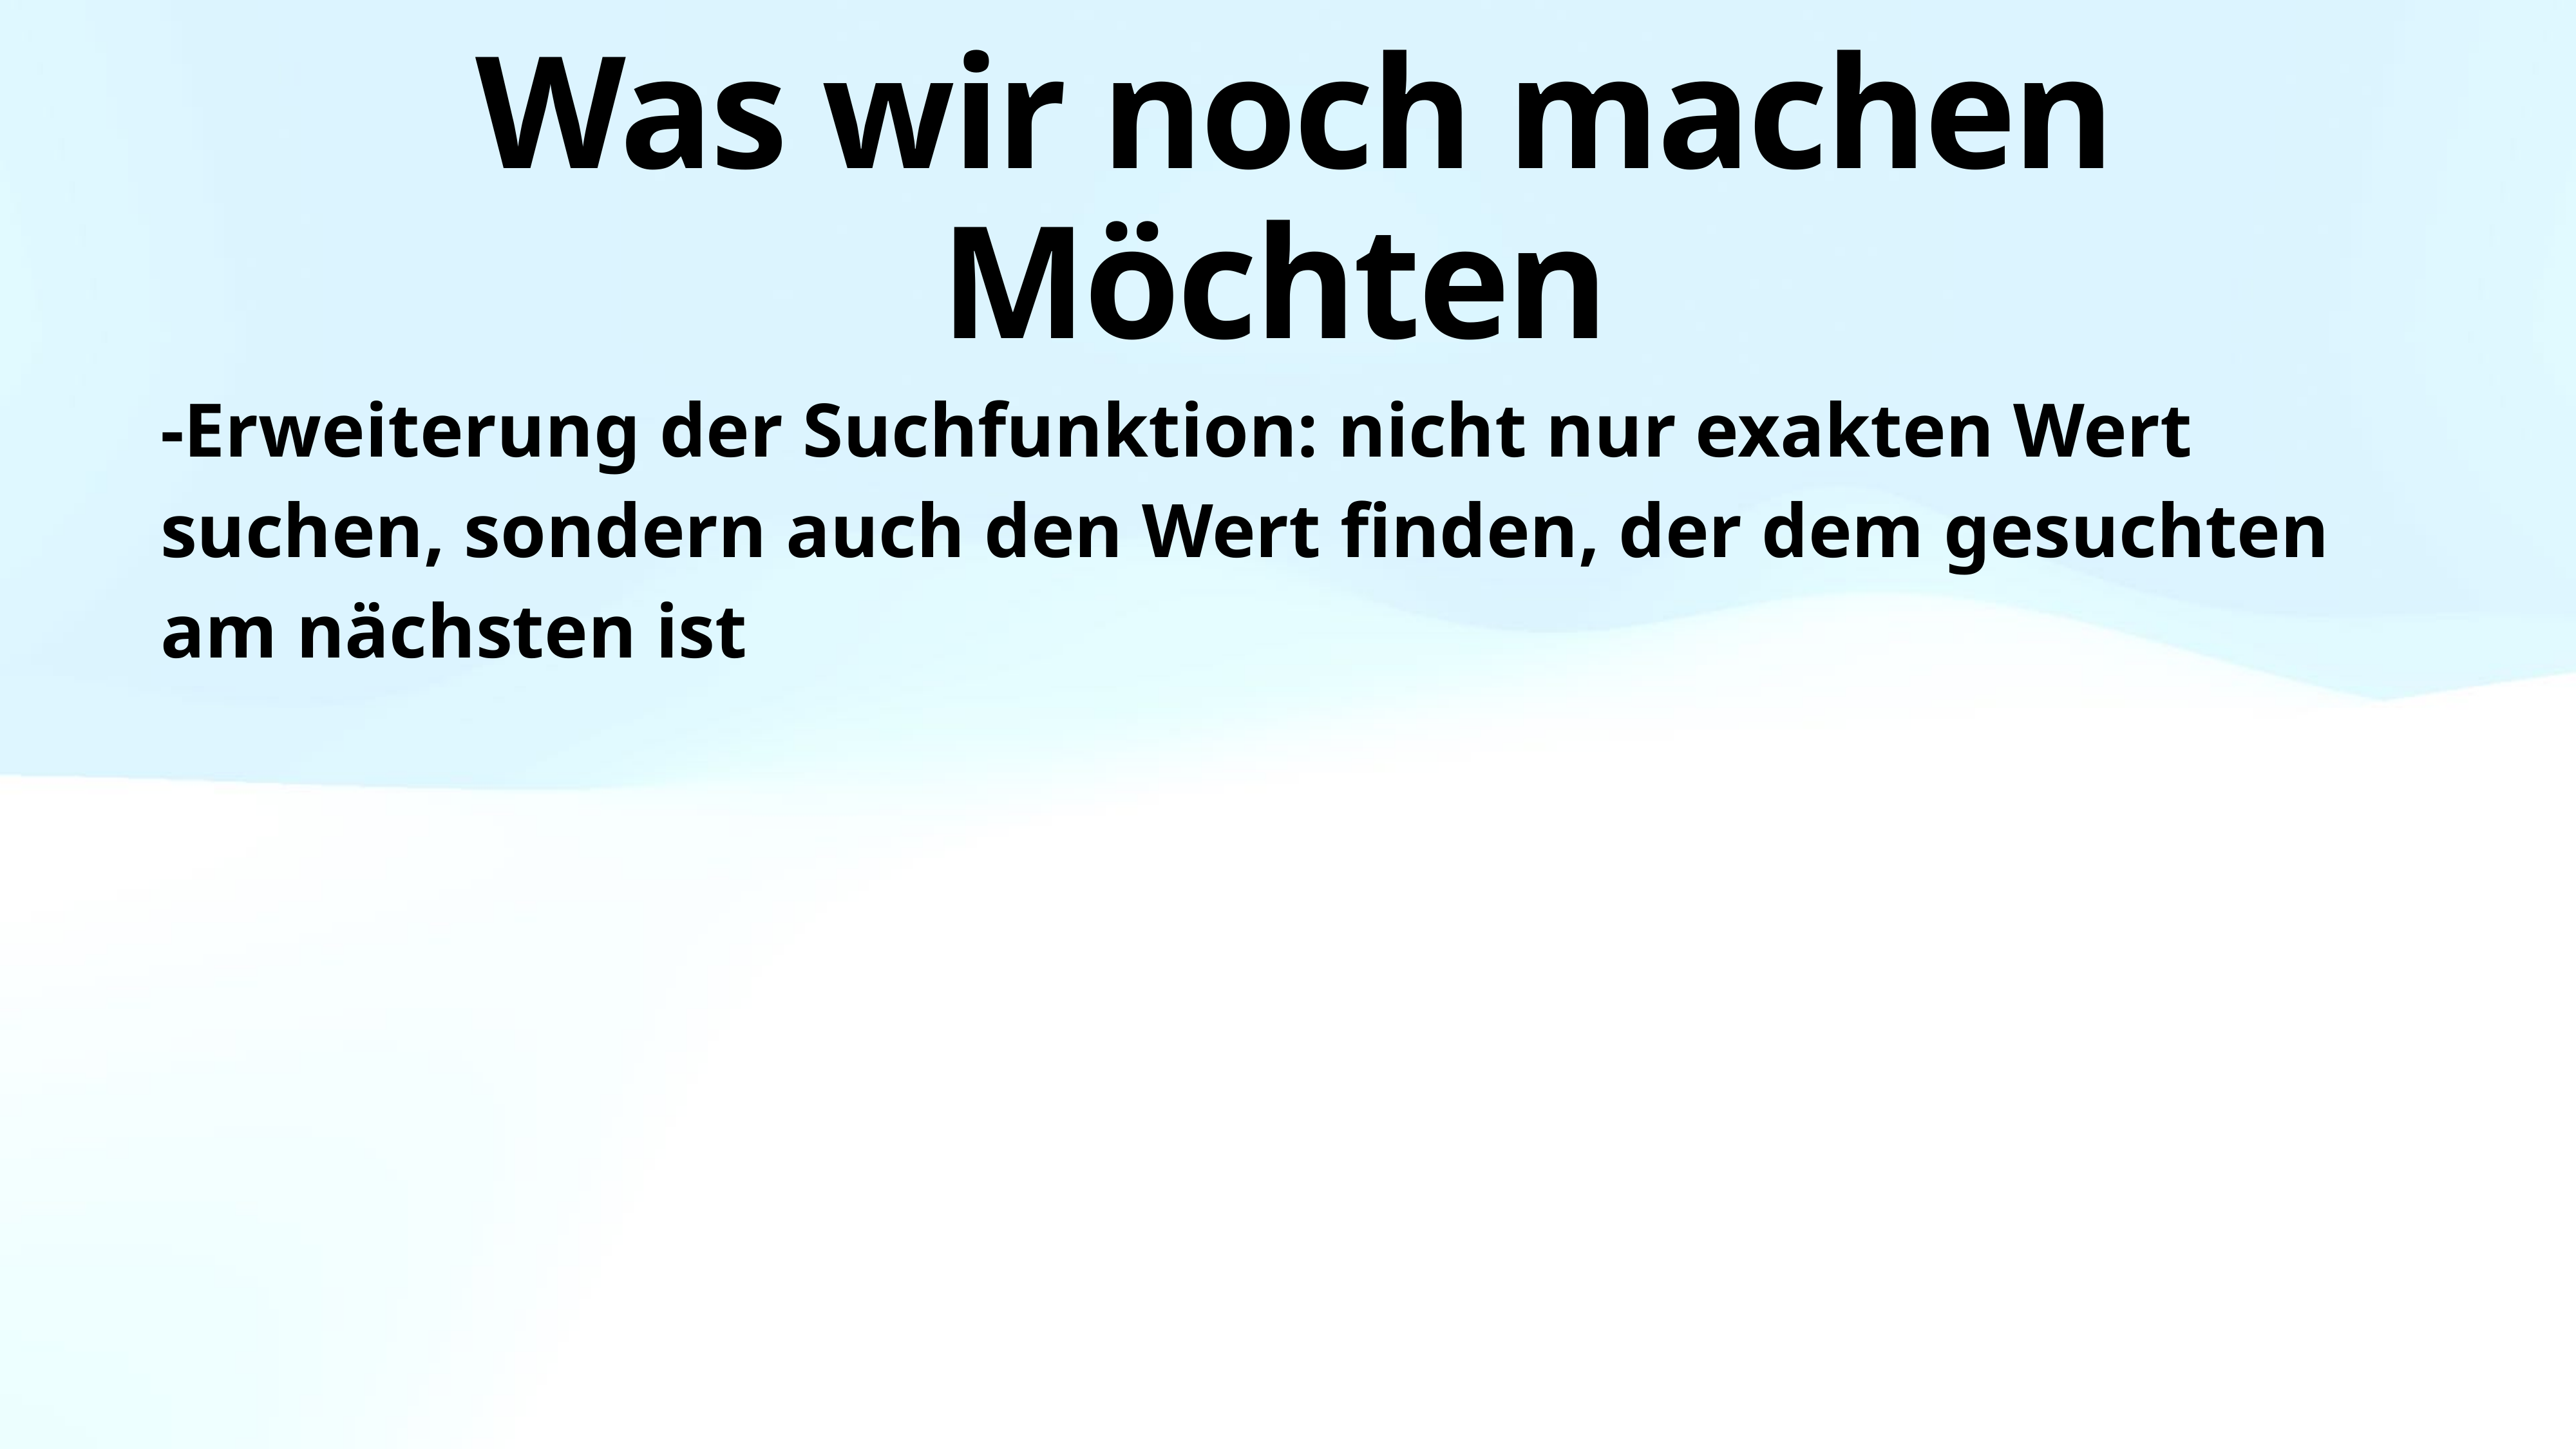

Was wir noch machen Möchten
-Erweiterung der Suchfunktion: nicht nur exakten Wert suchen, sondern auch den Wert finden, der dem gesuchten am nächsten ist